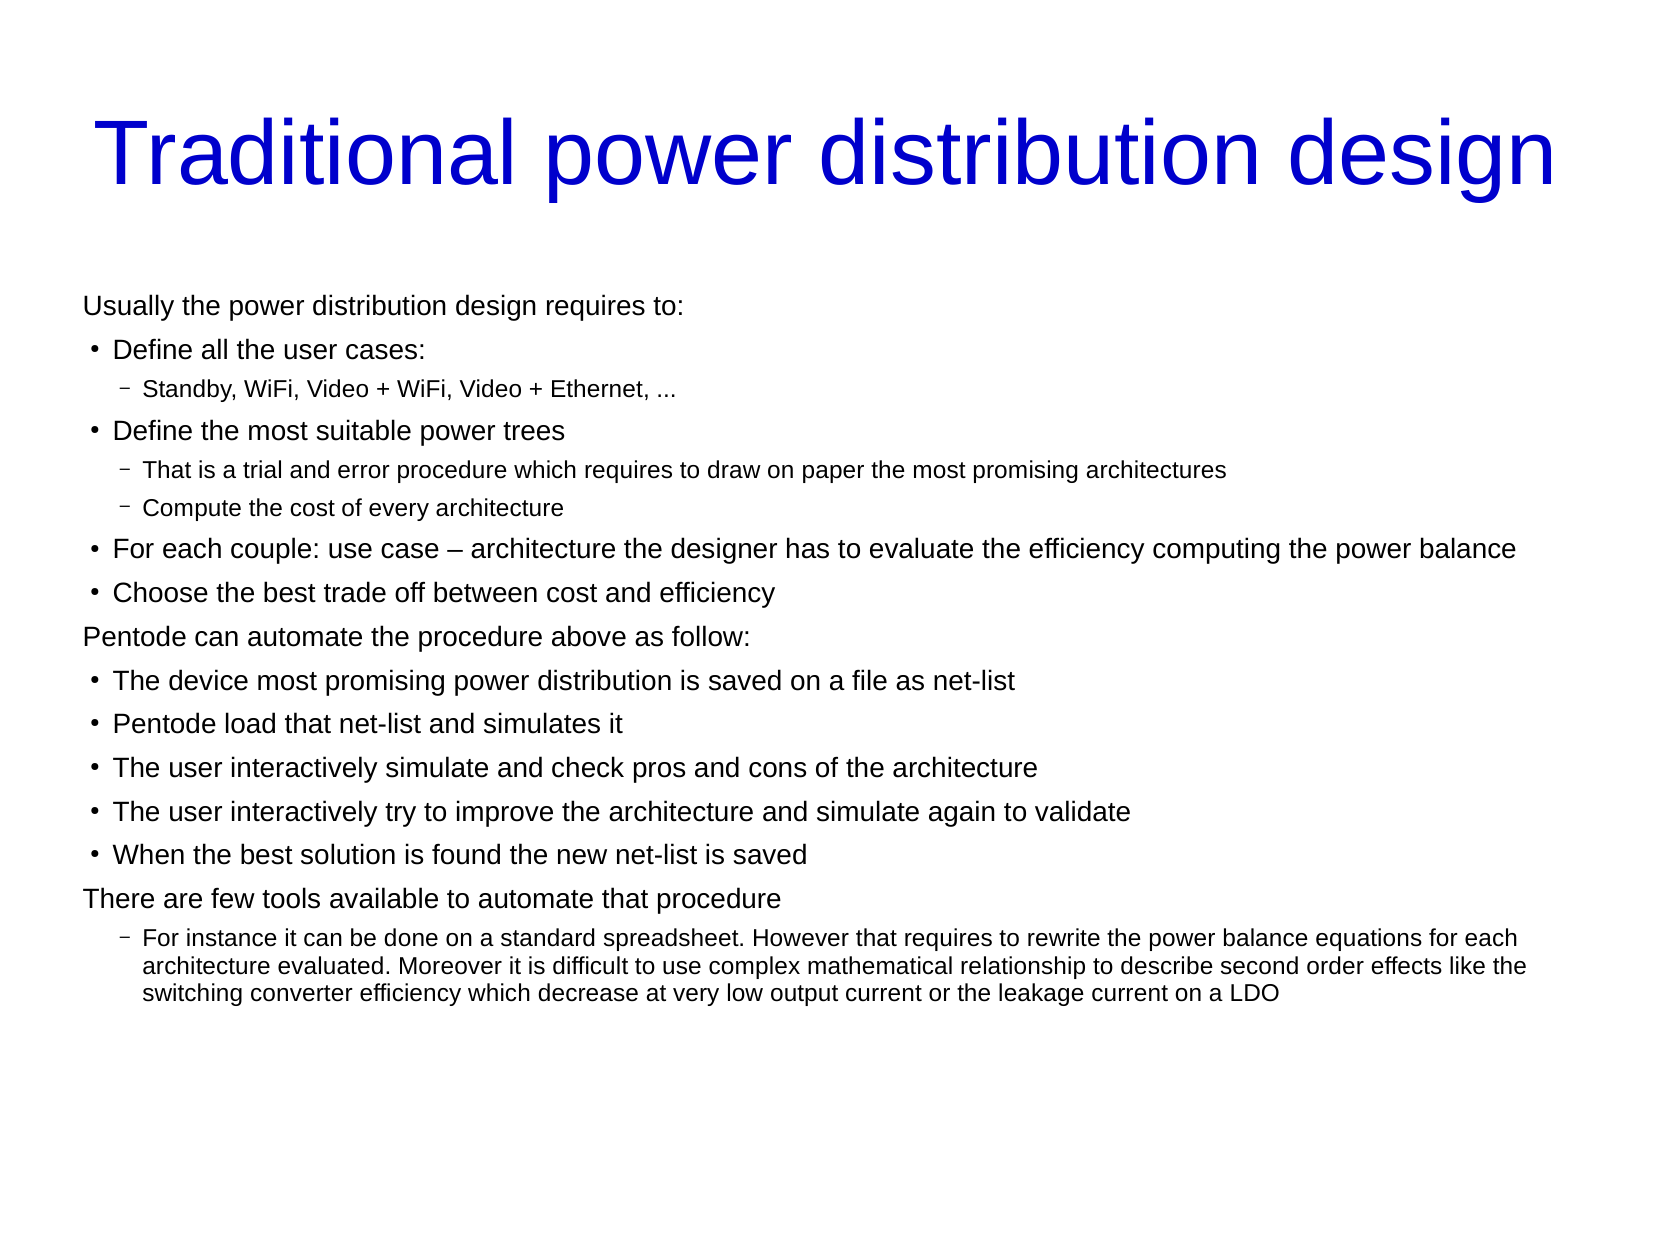

# Traditional power distribution design
Usually the power distribution design requires to:
Define all the user cases:
Standby, WiFi, Video + WiFi, Video + Ethernet, ...
Define the most suitable power trees
That is a trial and error procedure which requires to draw on paper the most promising architectures
Compute the cost of every architecture
For each couple: use case – architecture the designer has to evaluate the efficiency computing the power balance
Choose the best trade off between cost and efficiency
Pentode can automate the procedure above as follow:
The device most promising power distribution is saved on a file as net-list
Pentode load that net-list and simulates it
The user interactively simulate and check pros and cons of the architecture
The user interactively try to improve the architecture and simulate again to validate
When the best solution is found the new net-list is saved
There are few tools available to automate that procedure
For instance it can be done on a standard spreadsheet. However that requires to rewrite the power balance equations for each architecture evaluated. Moreover it is difficult to use complex mathematical relationship to describe second order effects like the switching converter efficiency which decrease at very low output current or the leakage current on a LDO